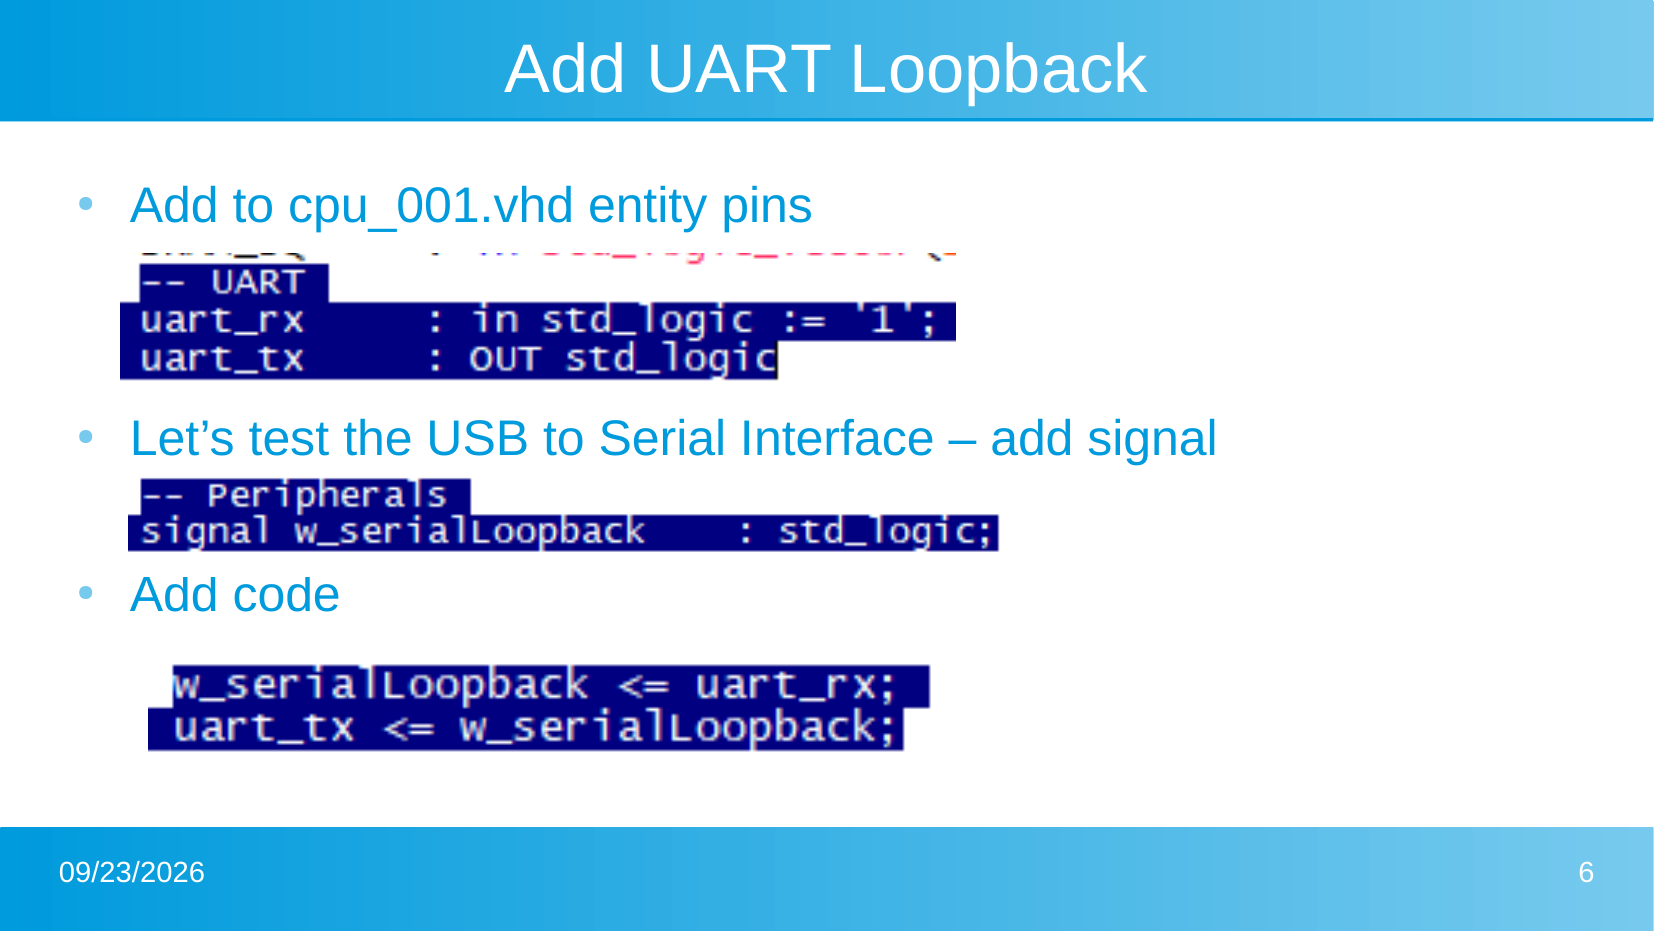

# Add UART Loopback
Add to cpu_001.vhd entity pins
Let’s test the USB to Serial Interface – add signal
Add code
6